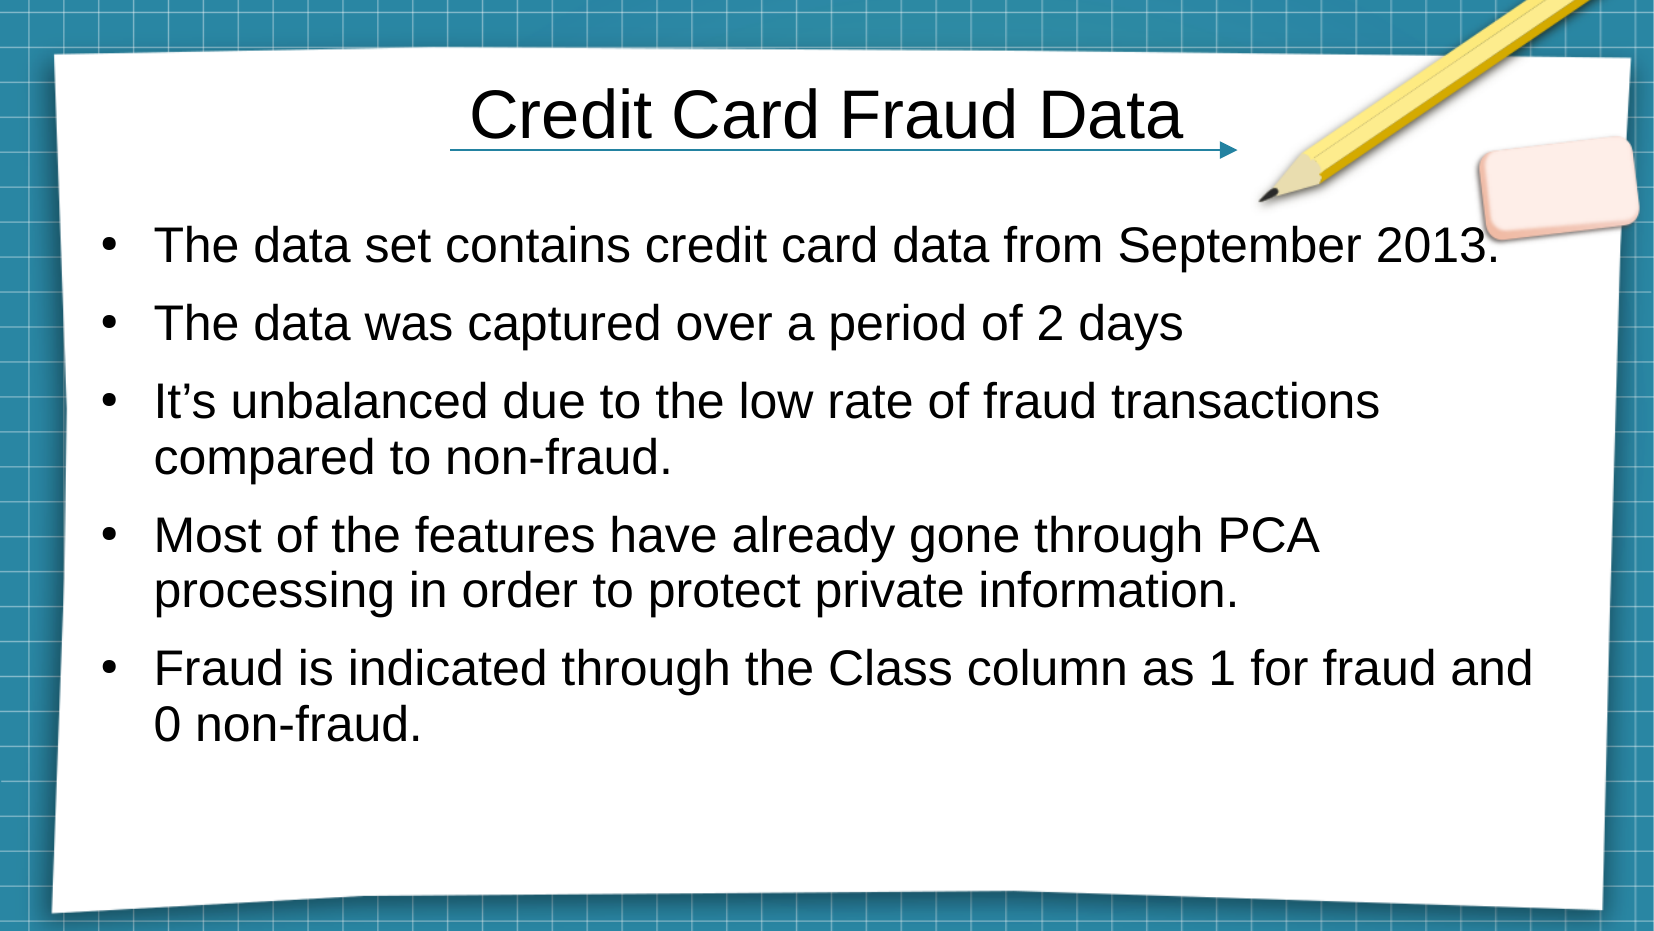

# Credit Card Fraud Data
The data set contains credit card data from September 2013.
The data was captured over a period of 2 days
It’s unbalanced due to the low rate of fraud transactions compared to non-fraud.
Most of the features have already gone through PCA processing in order to protect private information.
Fraud is indicated through the Class column as 1 for fraud and 0 non-fraud.